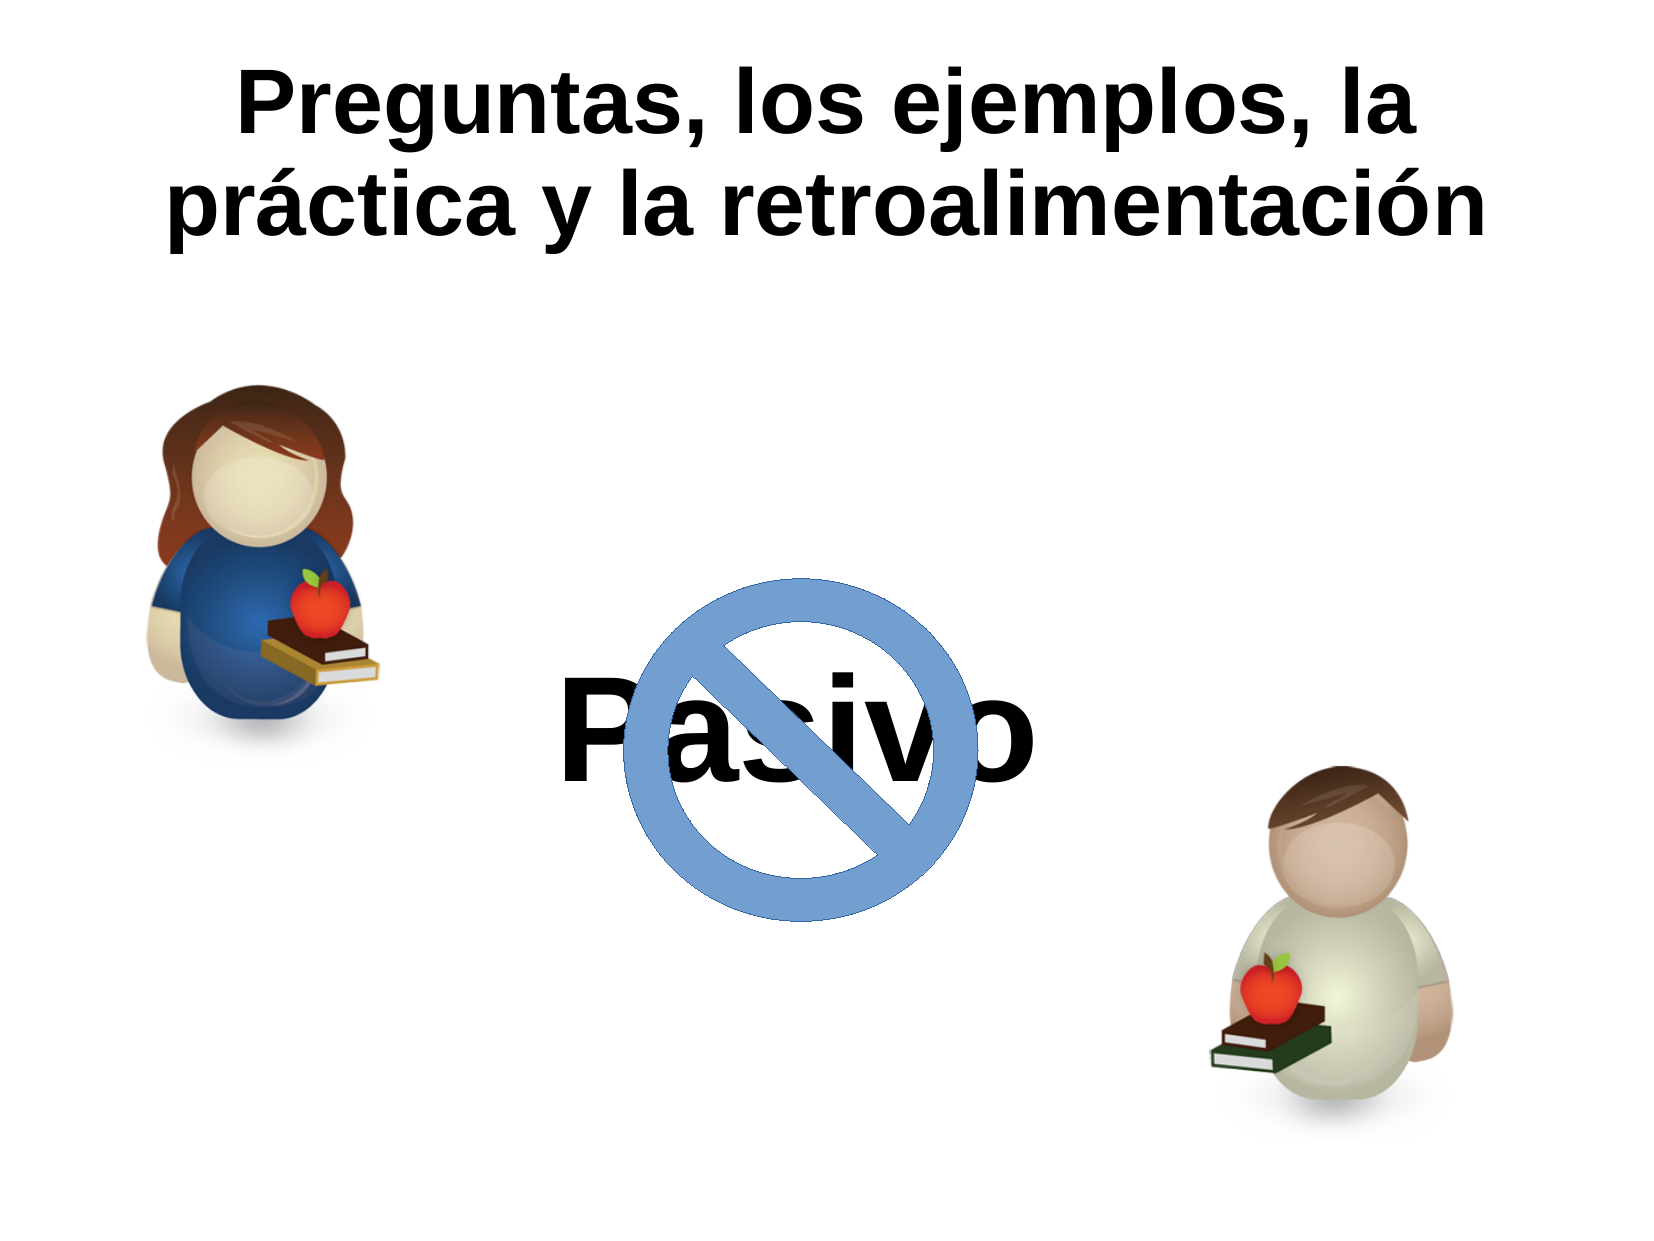

# Preguntas, los ejemplos, la práctica y la retroalimentación
Pasivo